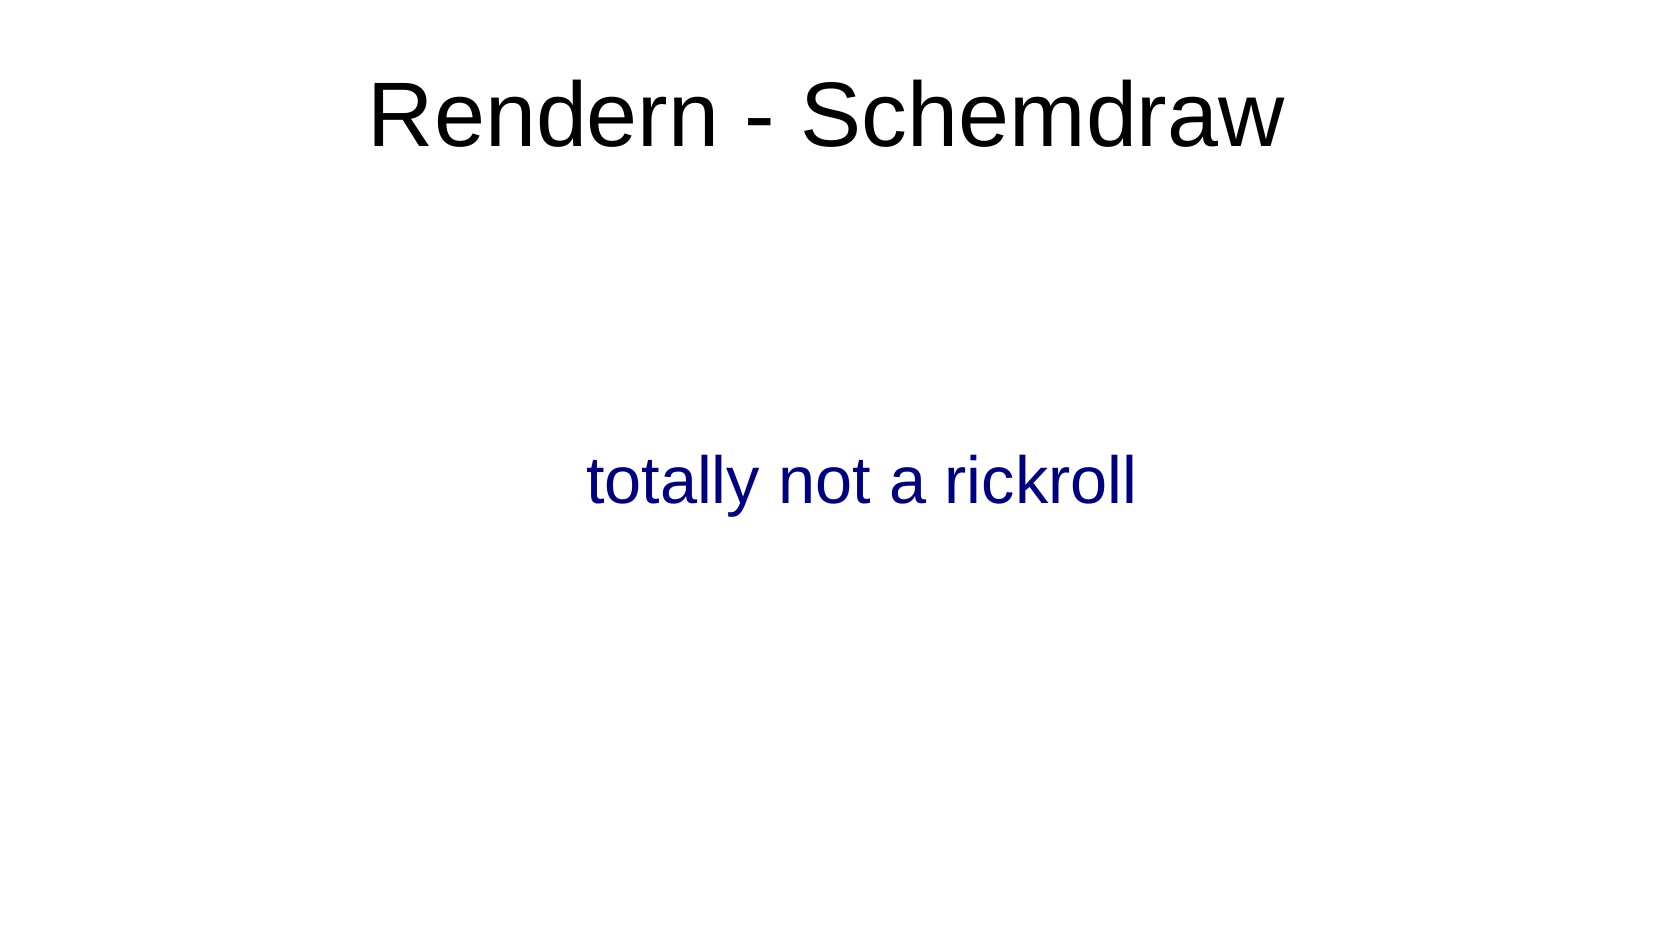

# Rendern - Schemdraw
totally not a rickroll